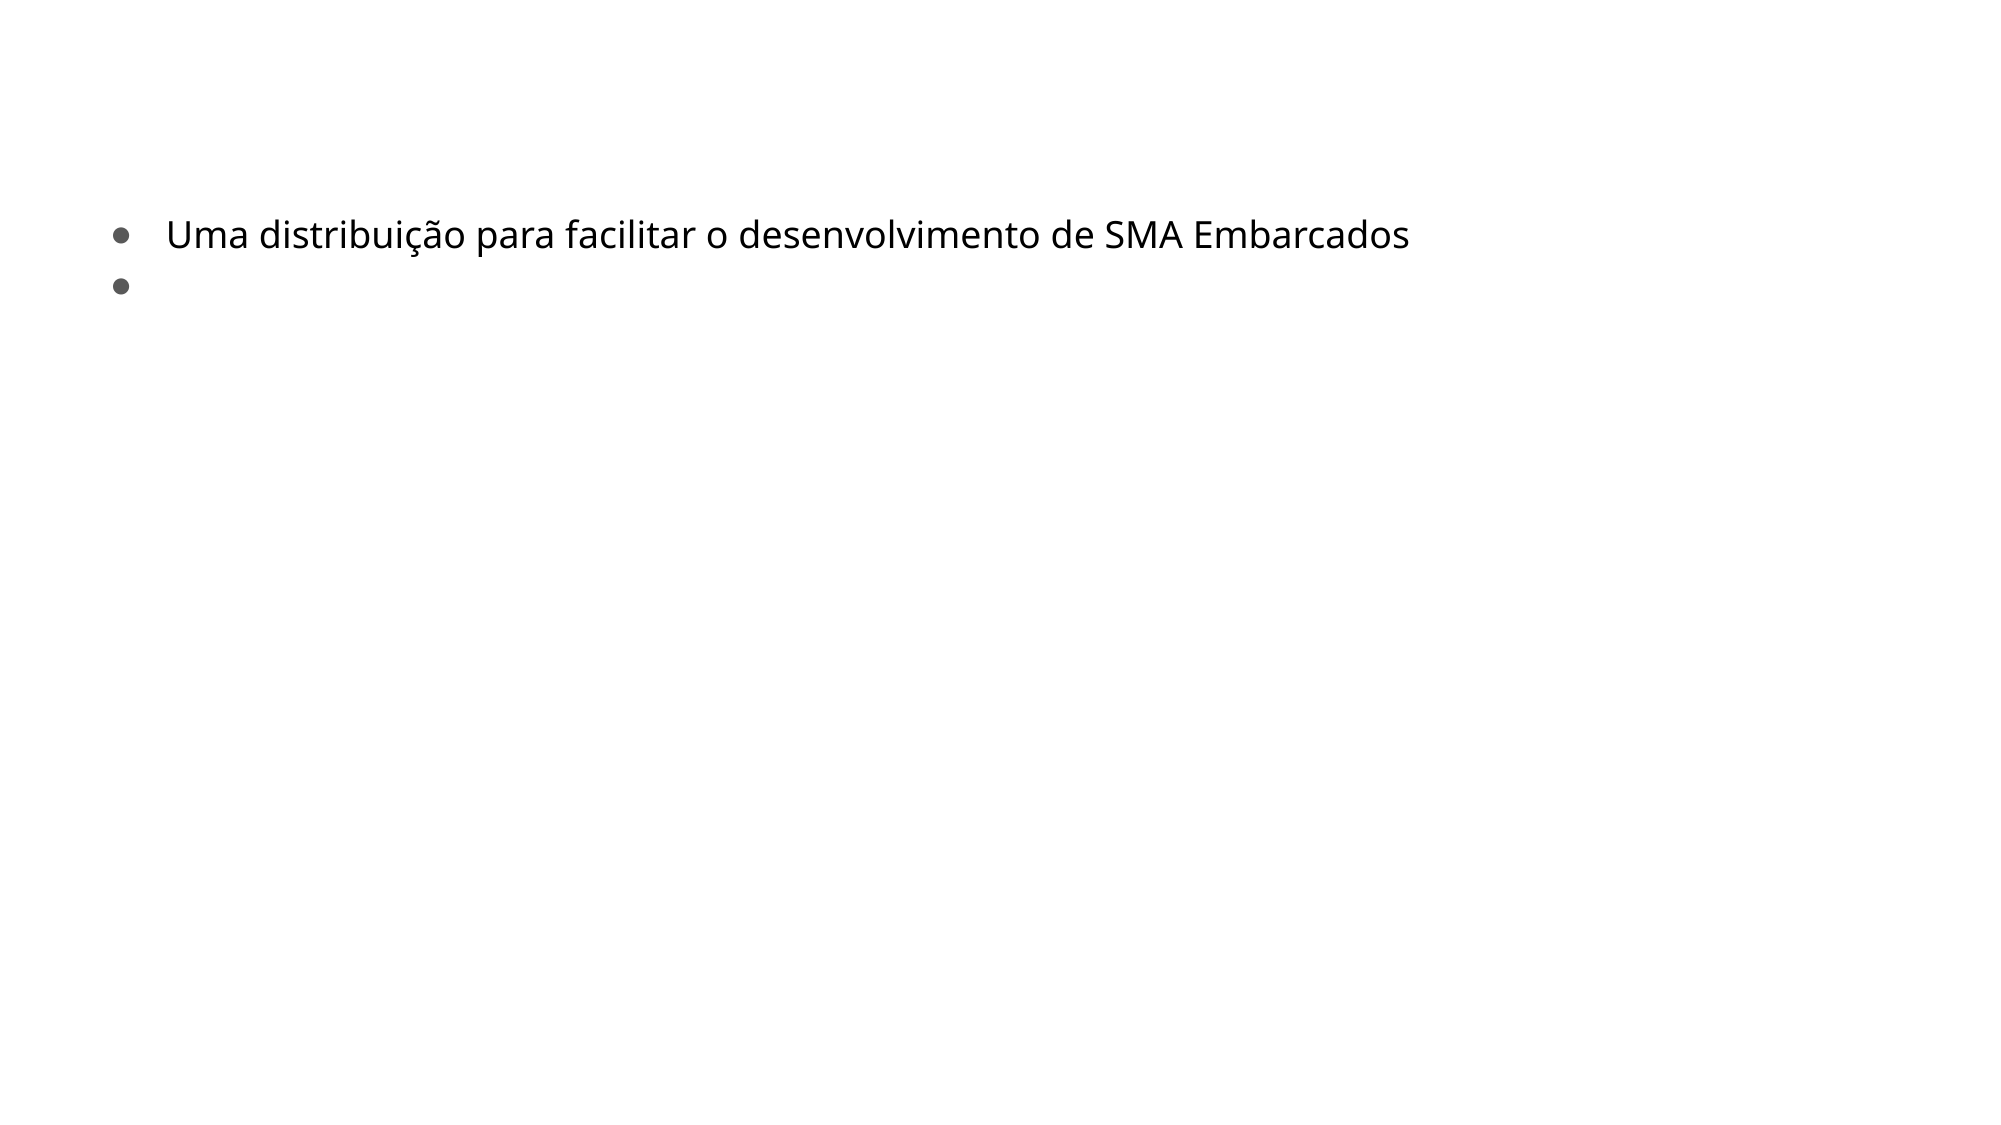

Conclusão
Uma distribuição para facilitar o desenvolvimento de SMA Embarcados